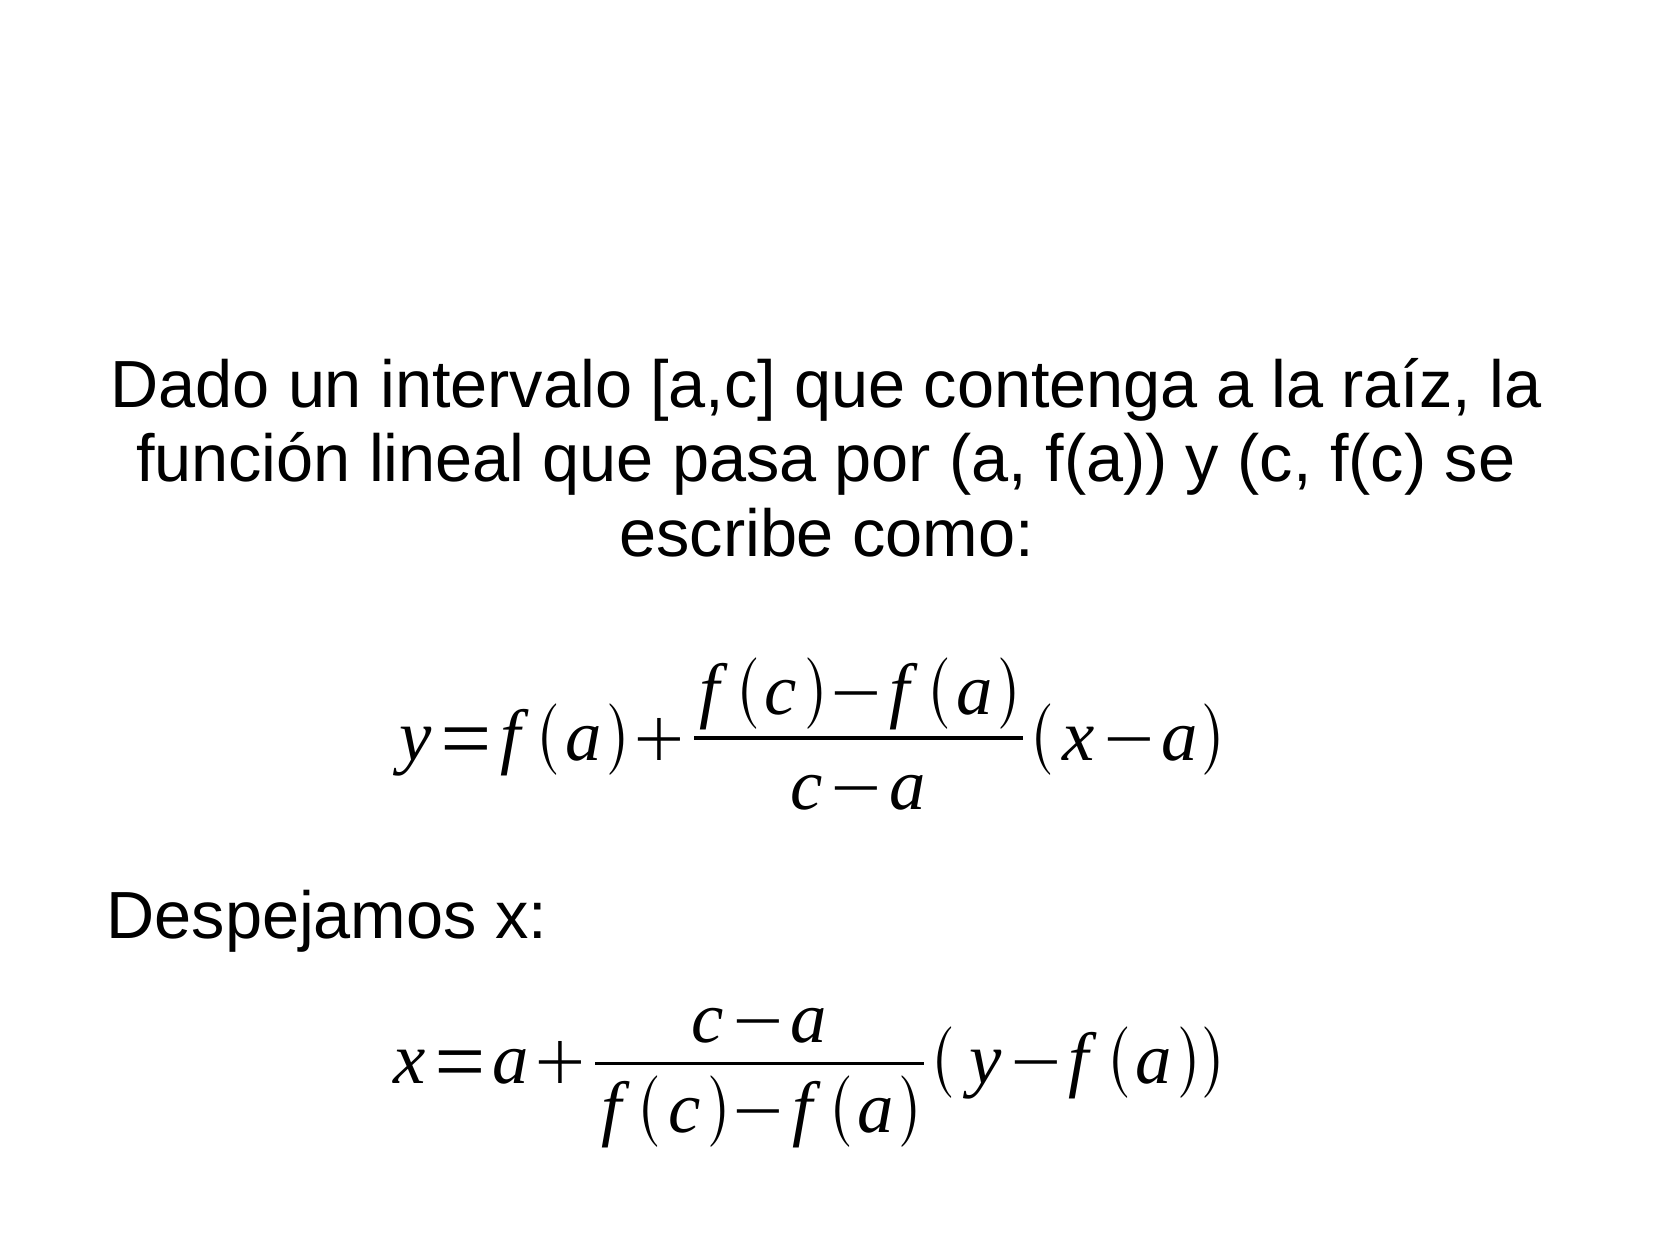

#
Dado un intervalo [a,c] que contenga a la raíz, la función lineal que pasa por (a, f(a)) y (c, f(c) se escribe como:
Despejamos x: